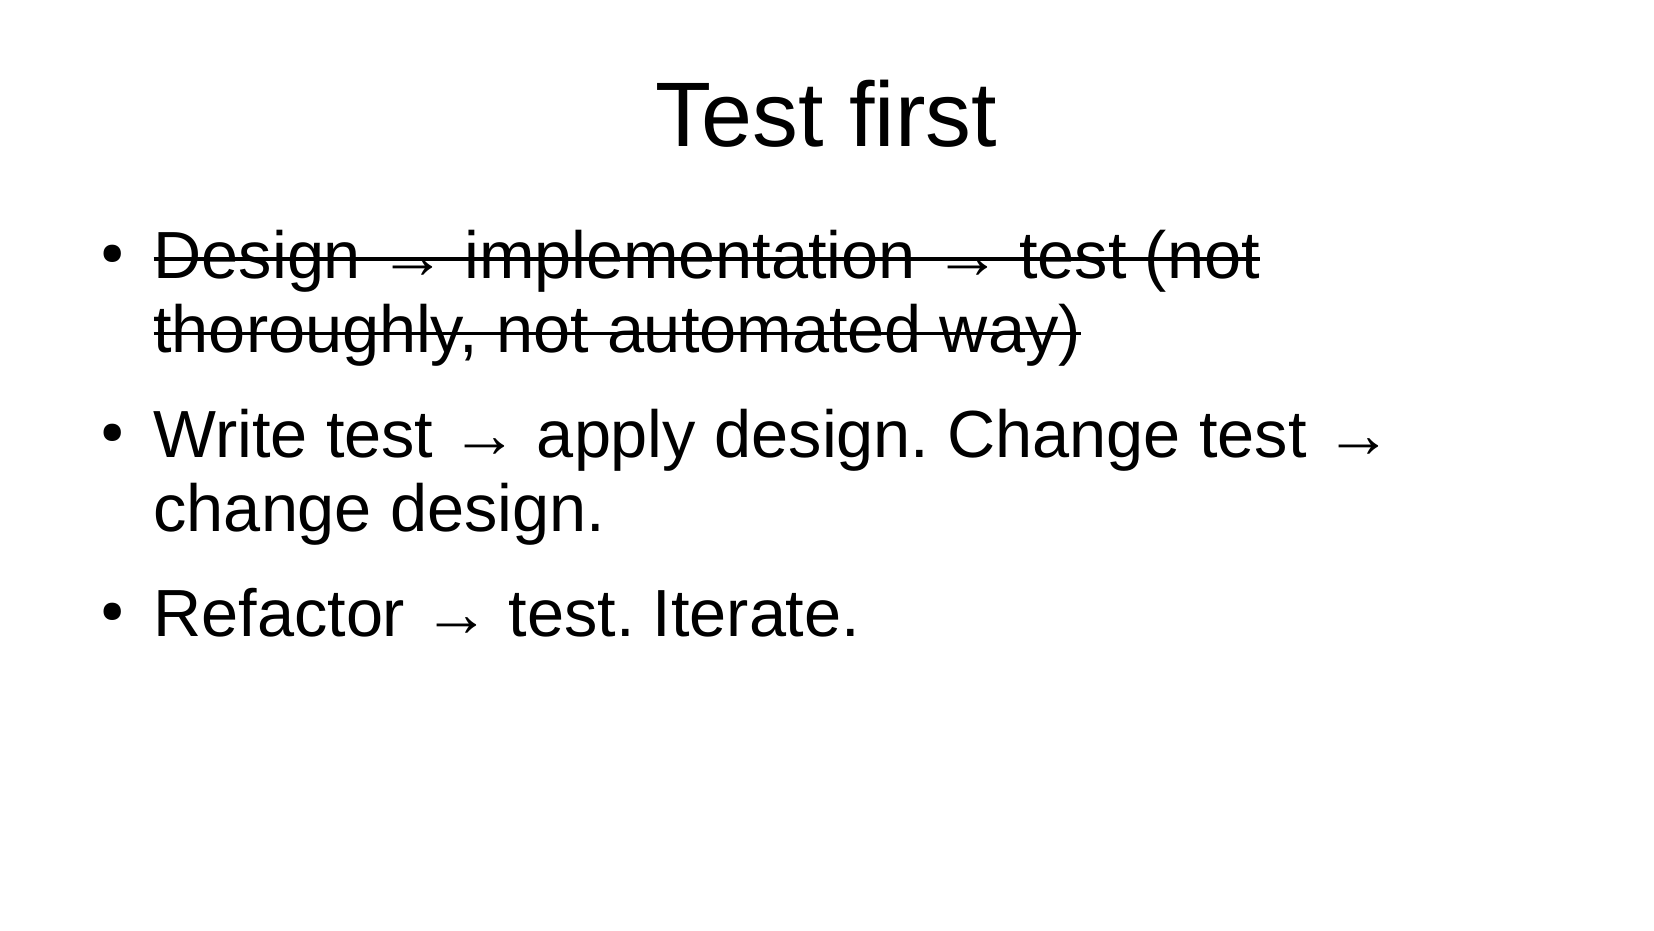

# Test first
Design → implementation → test (not thoroughly, not automated way)
Write test → apply design. Change test → change design.
Refactor → test. Iterate.